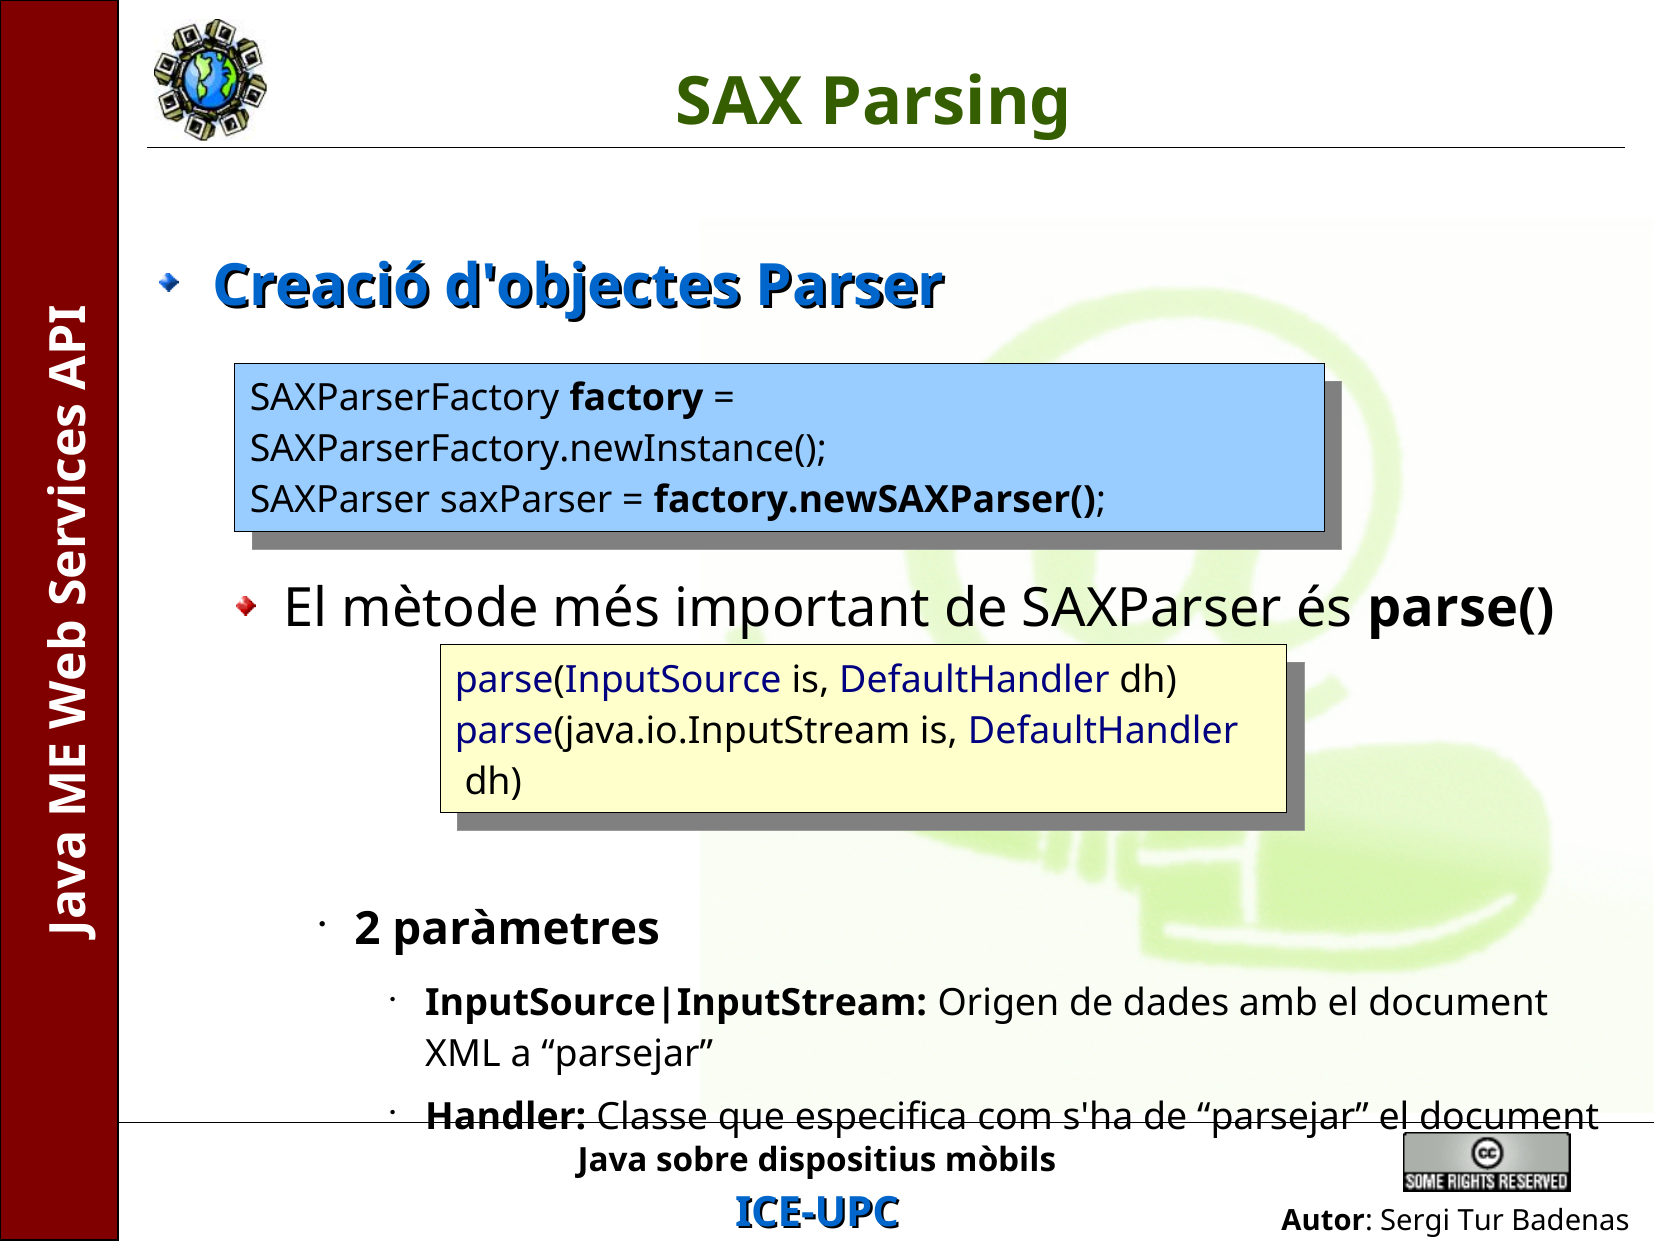

# SAX Parsing
Creació d'objectes Parser
El mètode més important de SAXParser és parse()
2 paràmetres
InputSource|InputStream: Origen de dades amb el document XML a “parsejar”
Handler: Classe que especifica com s'ha de “parsejar” el document
SAXParserFactory factory = SAXParserFactory.newInstance();
SAXParser saxParser = factory.newSAXParser();
parse(InputSource is, DefaultHandler dh)
parse(java.io.InputStream is, DefaultHandler dh)